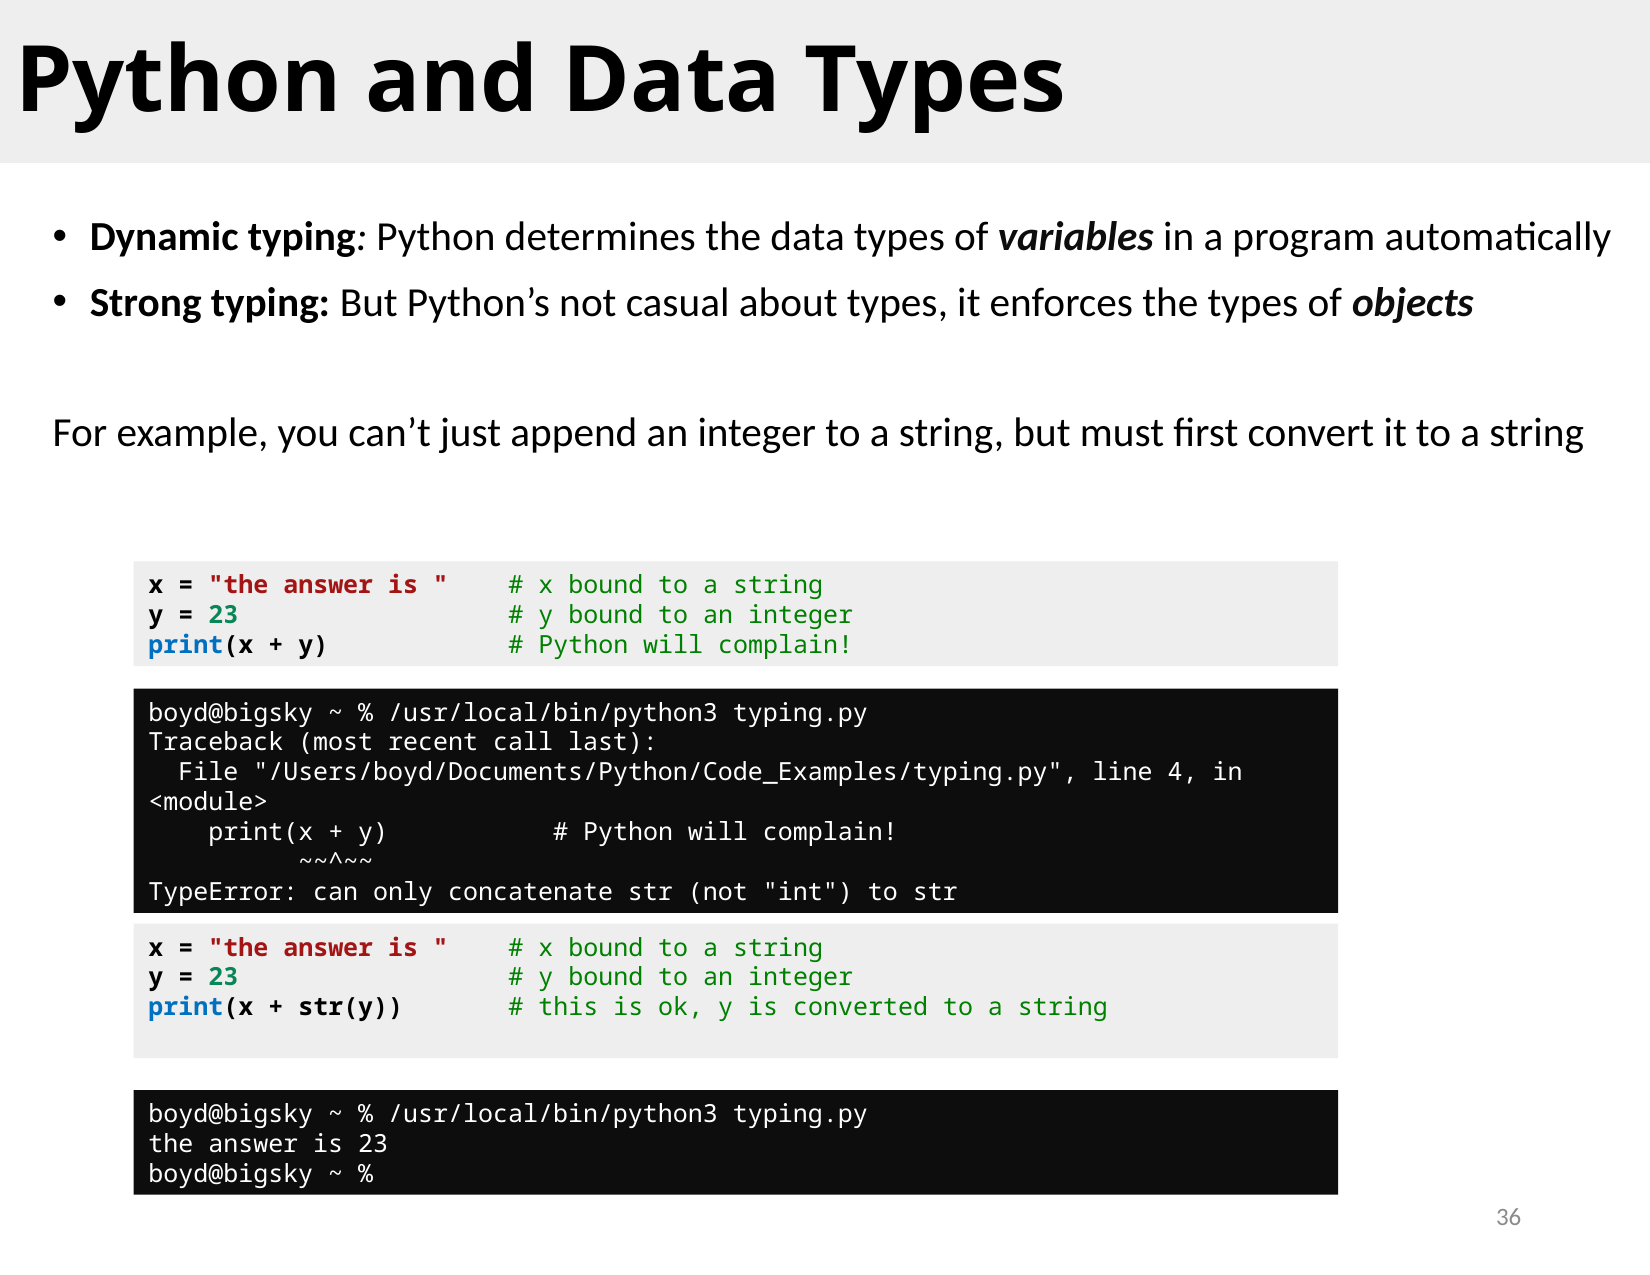

# Python and Data Types
Dynamic typing: Python determines the data types of variables in a program automatically
Strong typing: But Python’s not casual about types, it enforces the types of objects
For example, you can’t just append an integer to a string, but must first convert it to a string
x = "the answer is " # x bound to a string
y = 23 		 # y bound to an integer
print(x + y) 	 # Python will complain!
boyd@bigsky ~ % /usr/local/bin/python3 typing.py
Traceback (most recent call last):
 File "/Users/boyd/Documents/Python/Code_Examples/typing.py", line 4, in <module>
 print(x + y) # Python will complain!
 ~~^~~
TypeError: can only concatenate str (not "int") to str
x = "the answer is " # x bound to a string
y = 23 		 # y bound to an integer
print(x + str(y)) # this is ok, y is converted to a string
boyd@bigsky ~ % /usr/local/bin/python3 typing.py
the answer is 23
boyd@bigsky ~ %
36